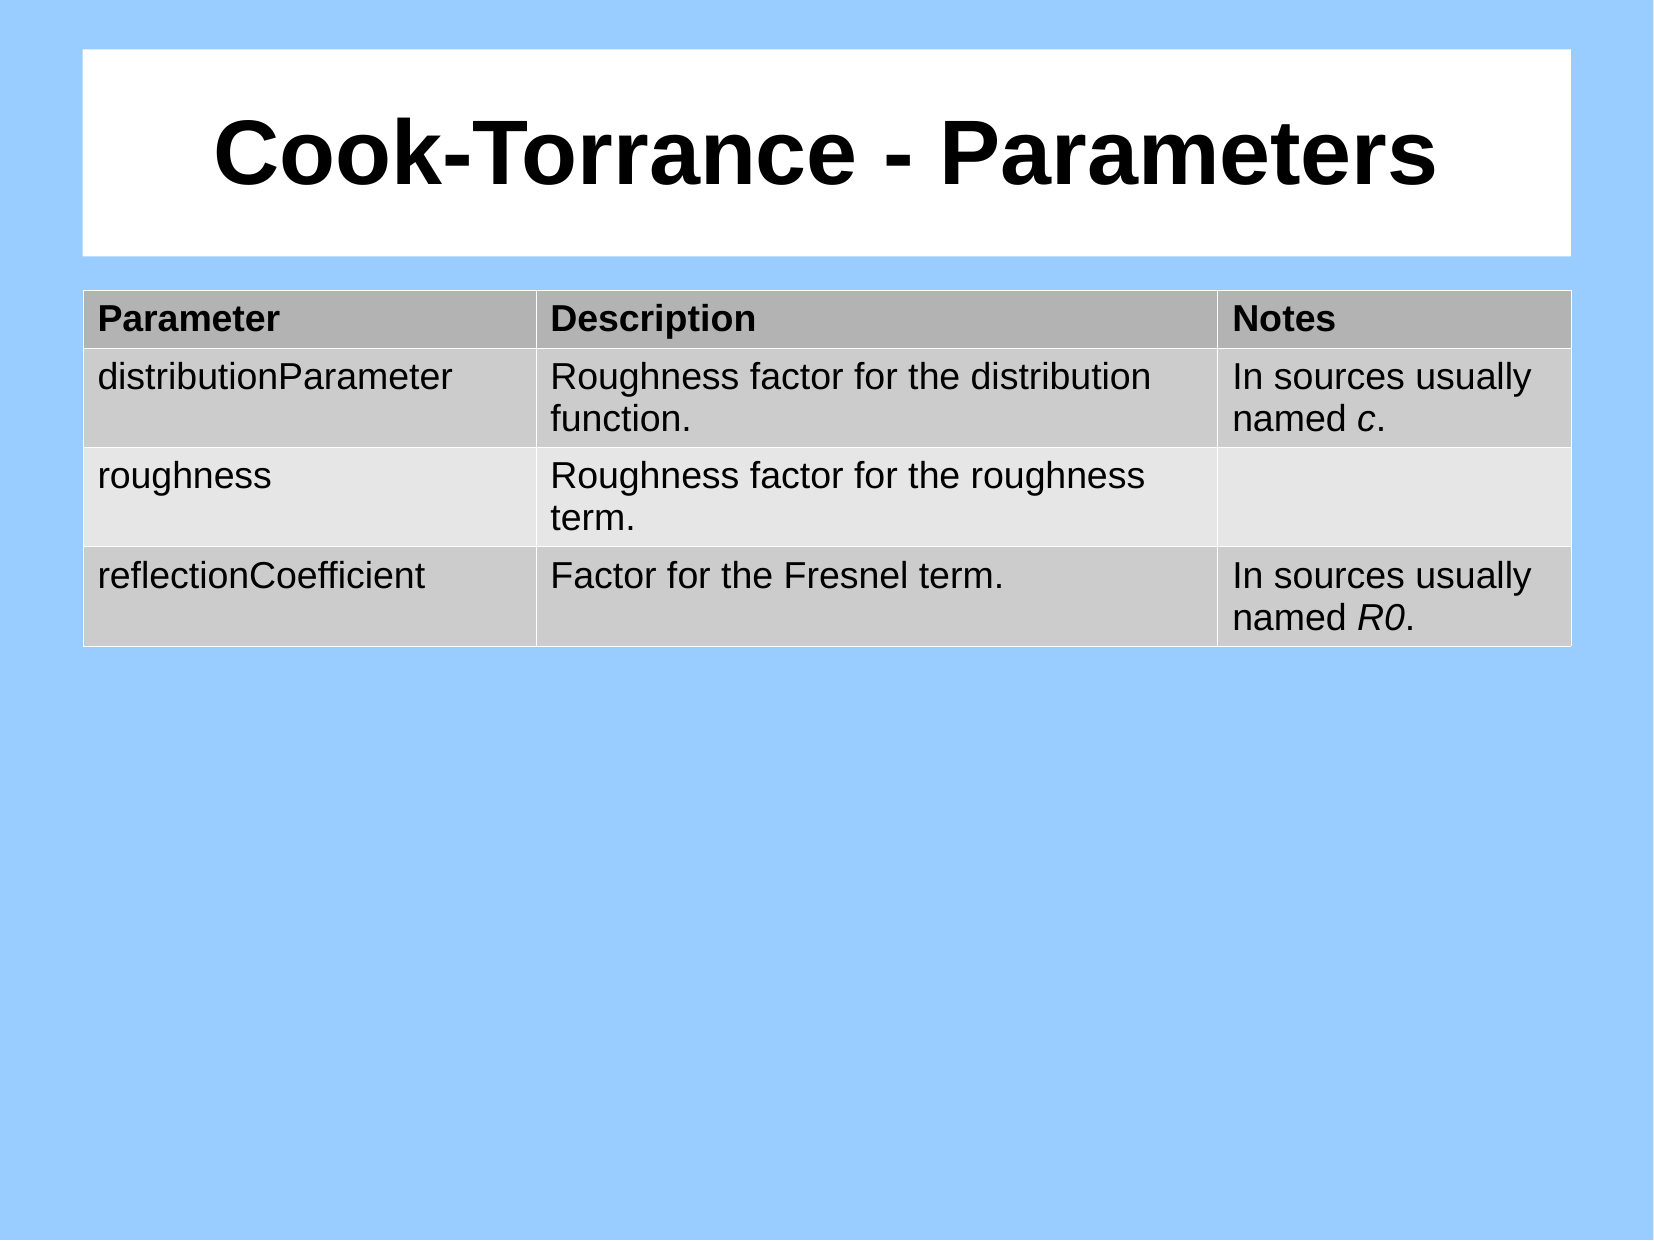

# Cook-Torrance - Parameters
| Parameter | Description | Notes |
| --- | --- | --- |
| distributionParameter | Roughness factor for the distribution function. | In sources usually named c. |
| roughness | Roughness factor for the roughness term. | |
| reflectionCoefficient | Factor for the Fresnel term. | In sources usually named R0. |